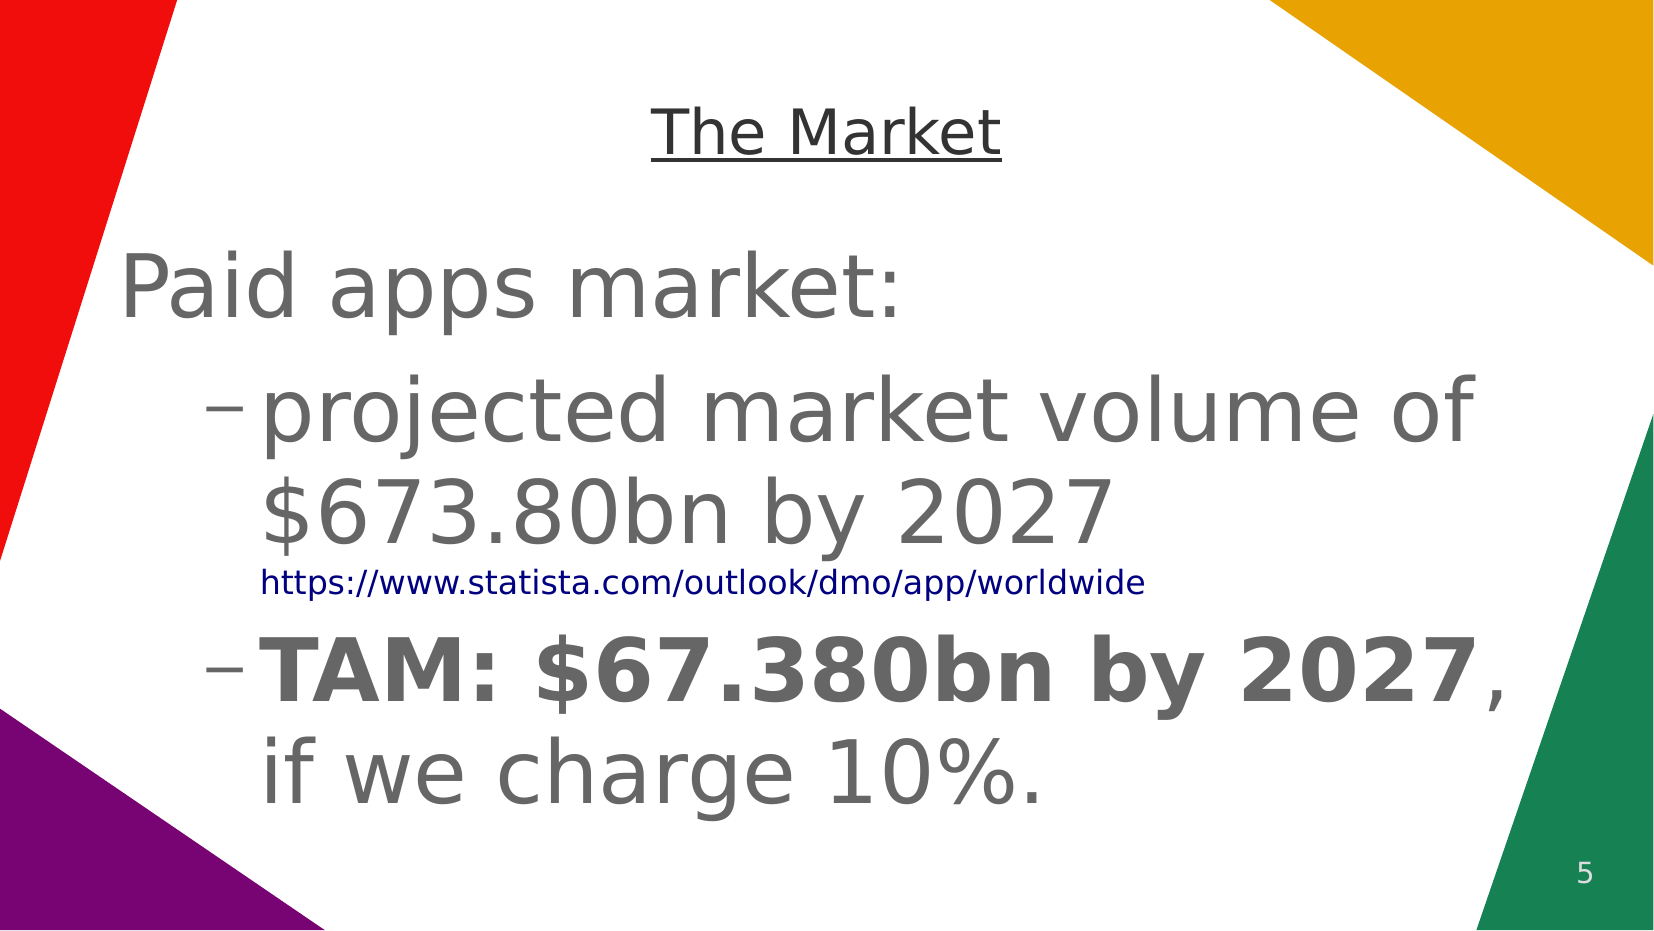

# The Market
Paid apps market:
projected market volume of $673.80bn by 2027
https://www.statista.com/outlook/dmo/app/worldwide
TAM: $67.380bn by 2027, if we charge 10%.
5